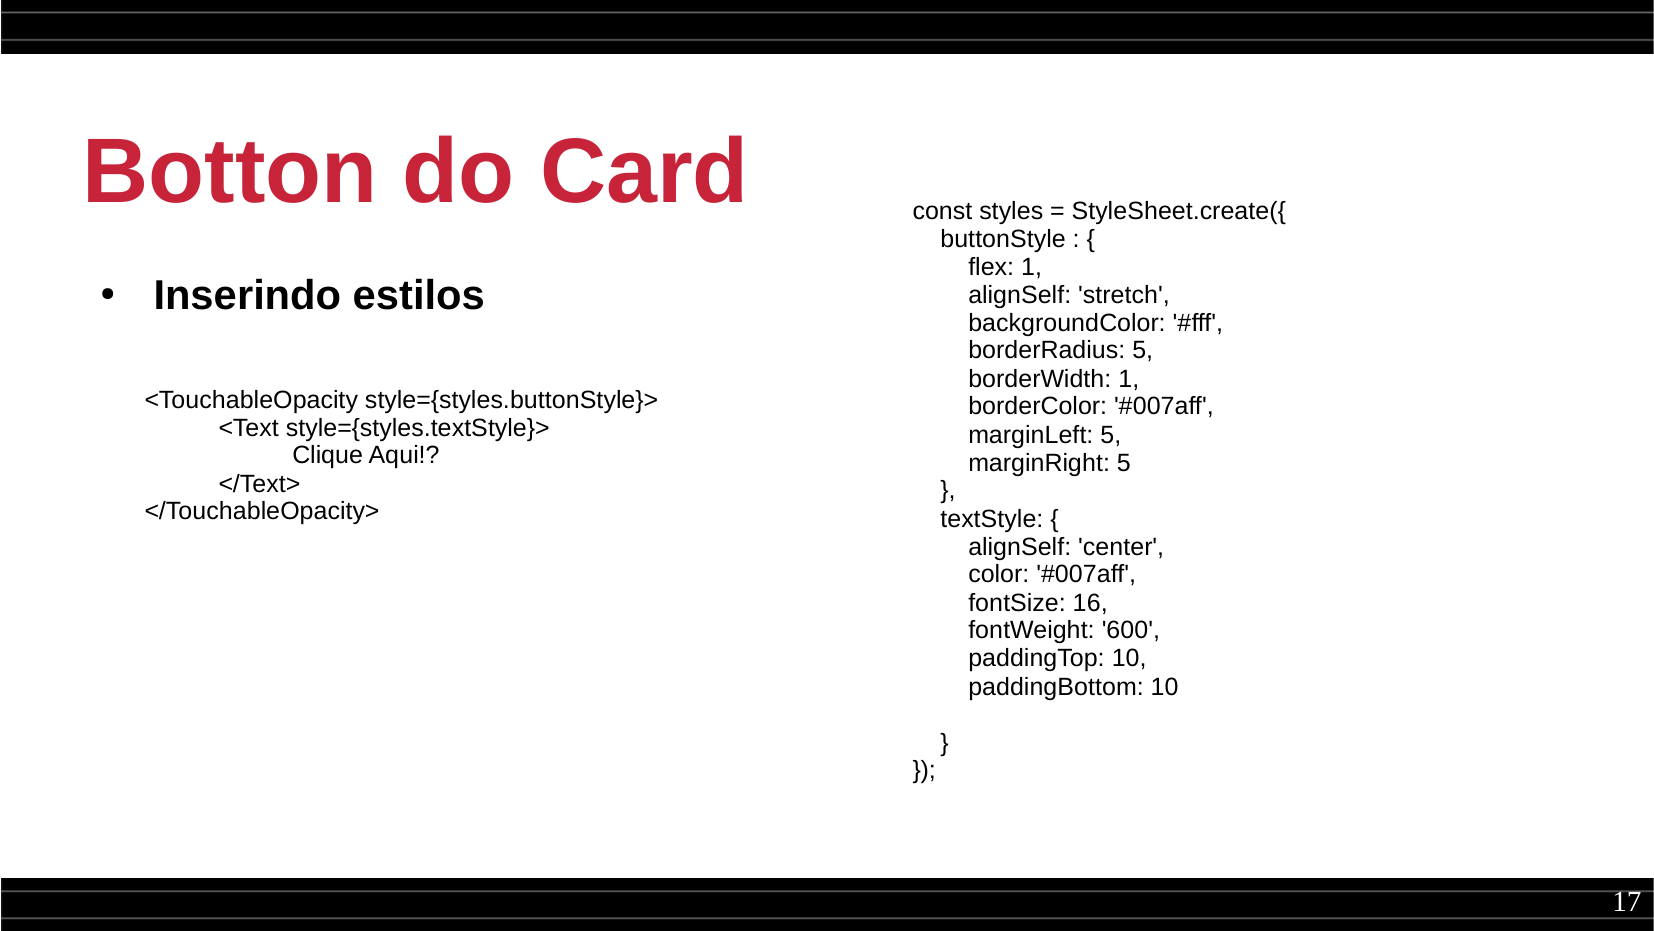

# Botton do Card
const styles = StyleSheet.create({
 buttonStyle : {
 flex: 1,
 alignSelf: 'stretch',
 backgroundColor: '#fff',
 borderRadius: 5,
 borderWidth: 1,
 borderColor: '#007aff',
 marginLeft: 5,
 marginRight: 5
 },
 textStyle: {
 alignSelf: 'center',
 color: '#007aff',
 fontSize: 16,
 fontWeight: '600',
 paddingTop: 10,
 paddingBottom: 10
 }
});
Inserindo estilos
<TouchableOpacity style={styles.buttonStyle}>
	<Text style={styles.textStyle}>
		Clique Aqui!?
	</Text>
</TouchableOpacity>